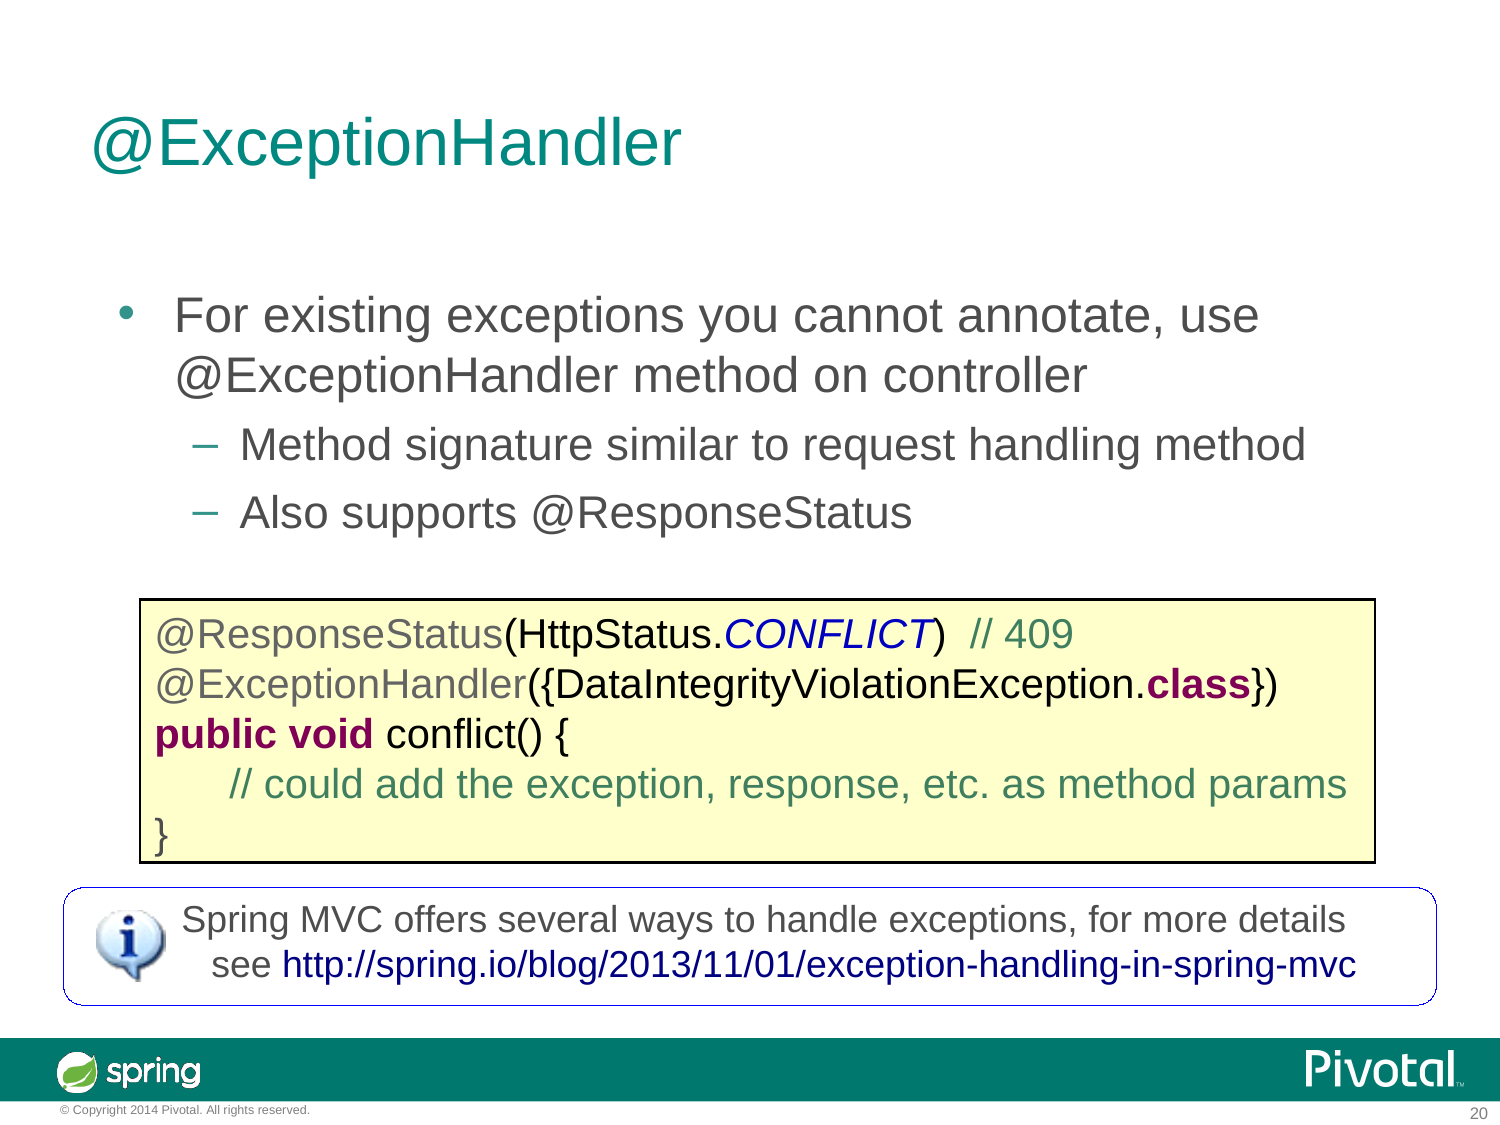

# @ExceptionHandler
For existing exceptions you cannot annotate, use @ExceptionHandler method on controller
Method signature similar to request handling method
Also supports @ResponseStatus
@ResponseStatus(HttpStatus.CONFLICT) // 409
@ExceptionHandler({DataIntegrityViolationException.class})
public void conflict() {
 // could add the exception, response, etc. as method params
}
Spring MVC offers several ways to handle exceptions, for more details
 see http://spring.io/blog/2013/11/01/exception-handling-in-spring-mvc